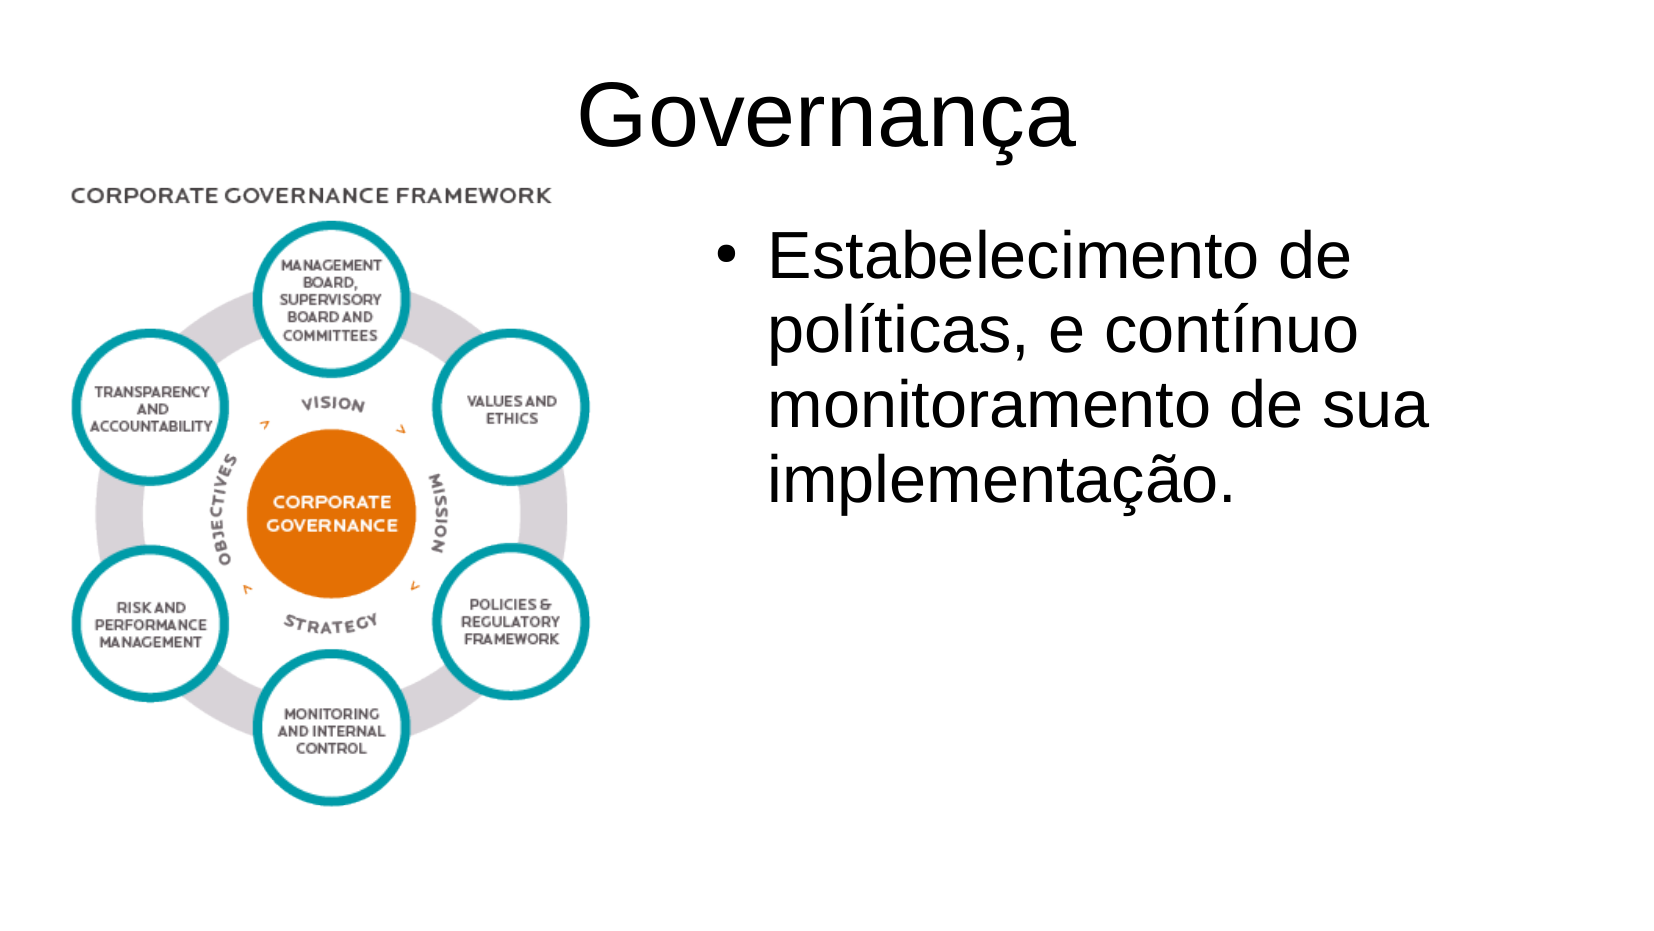

# Governança
Estabelecimento de políticas, e contínuo monitoramento de sua implementação.